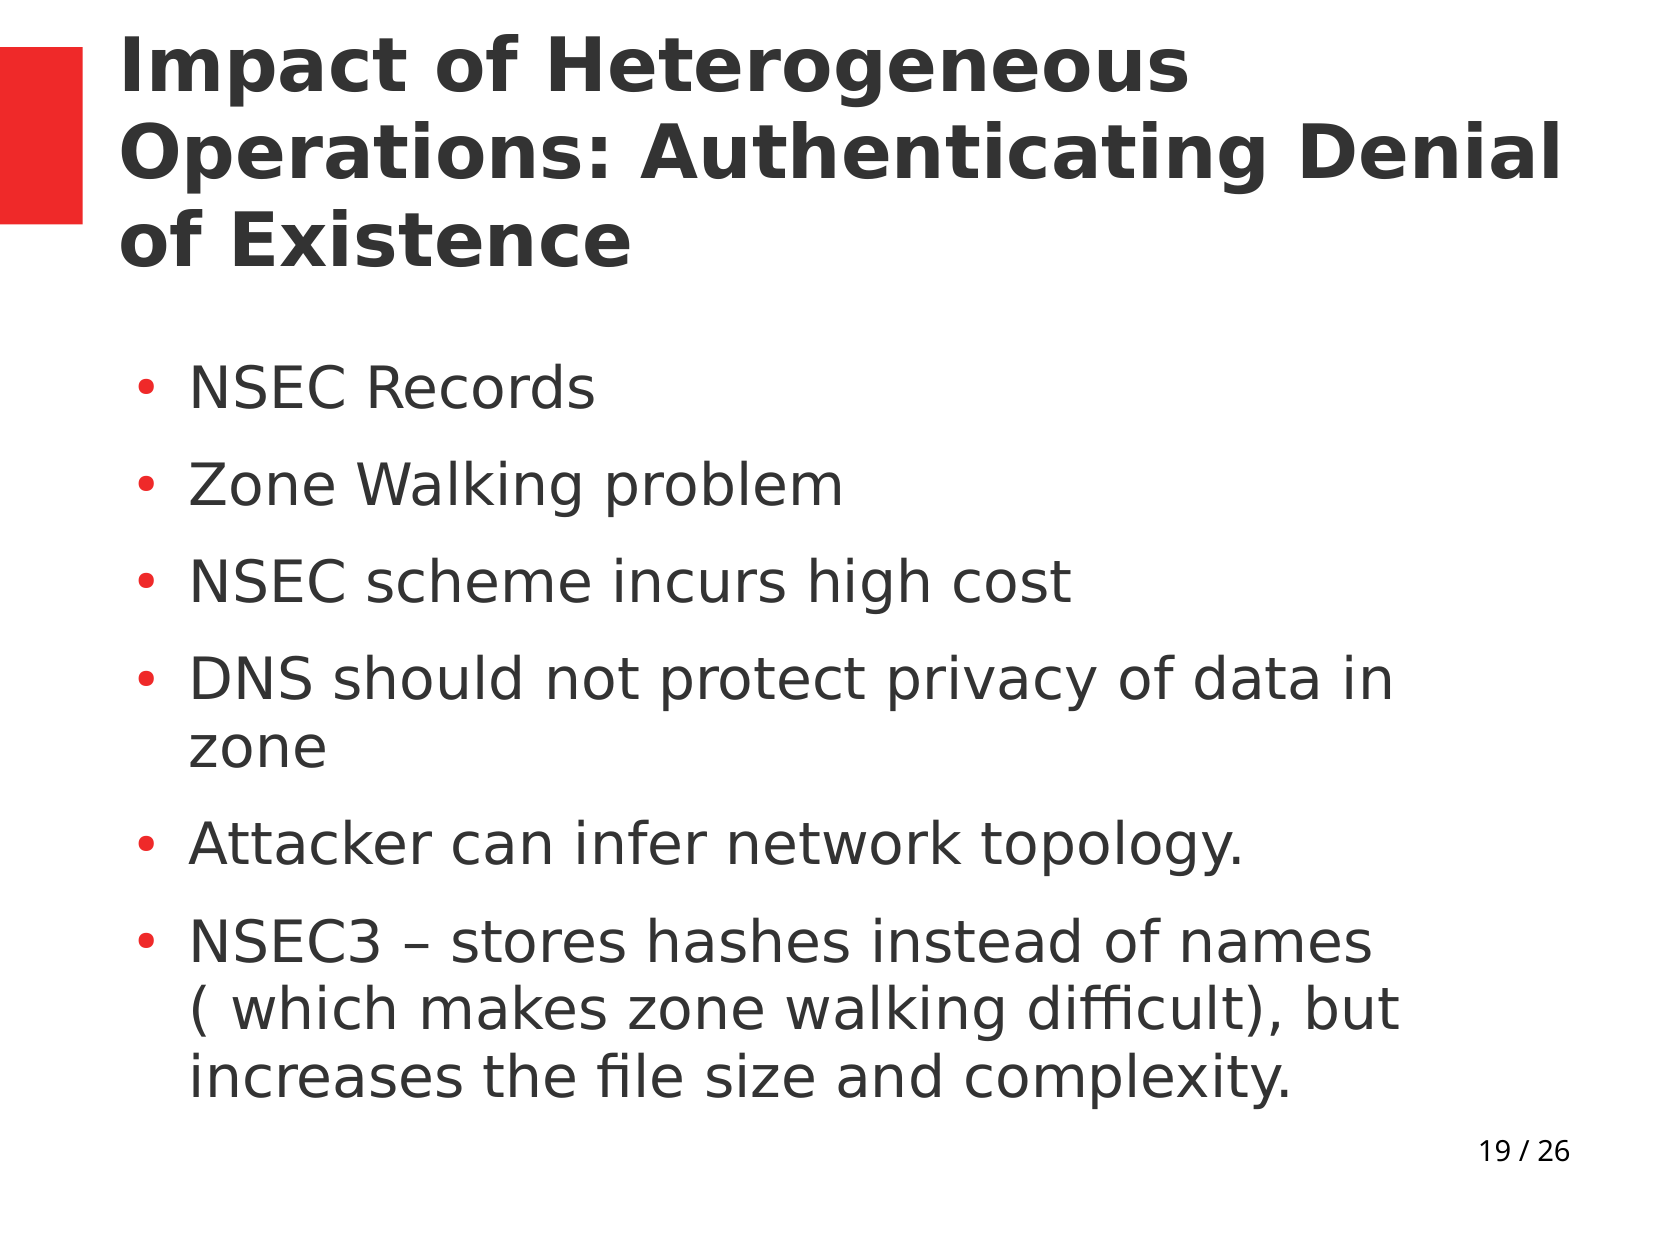

# Impact of Heterogeneous Operations: Authenticating Denial of Existence
NSEC Records
Zone Walking problem
NSEC scheme incurs high cost
DNS should not protect privacy of data in zone
Attacker can infer network topology.
NSEC3 – stores hashes instead of names ( which makes zone walking difficult), but increases the file size and complexity.
19